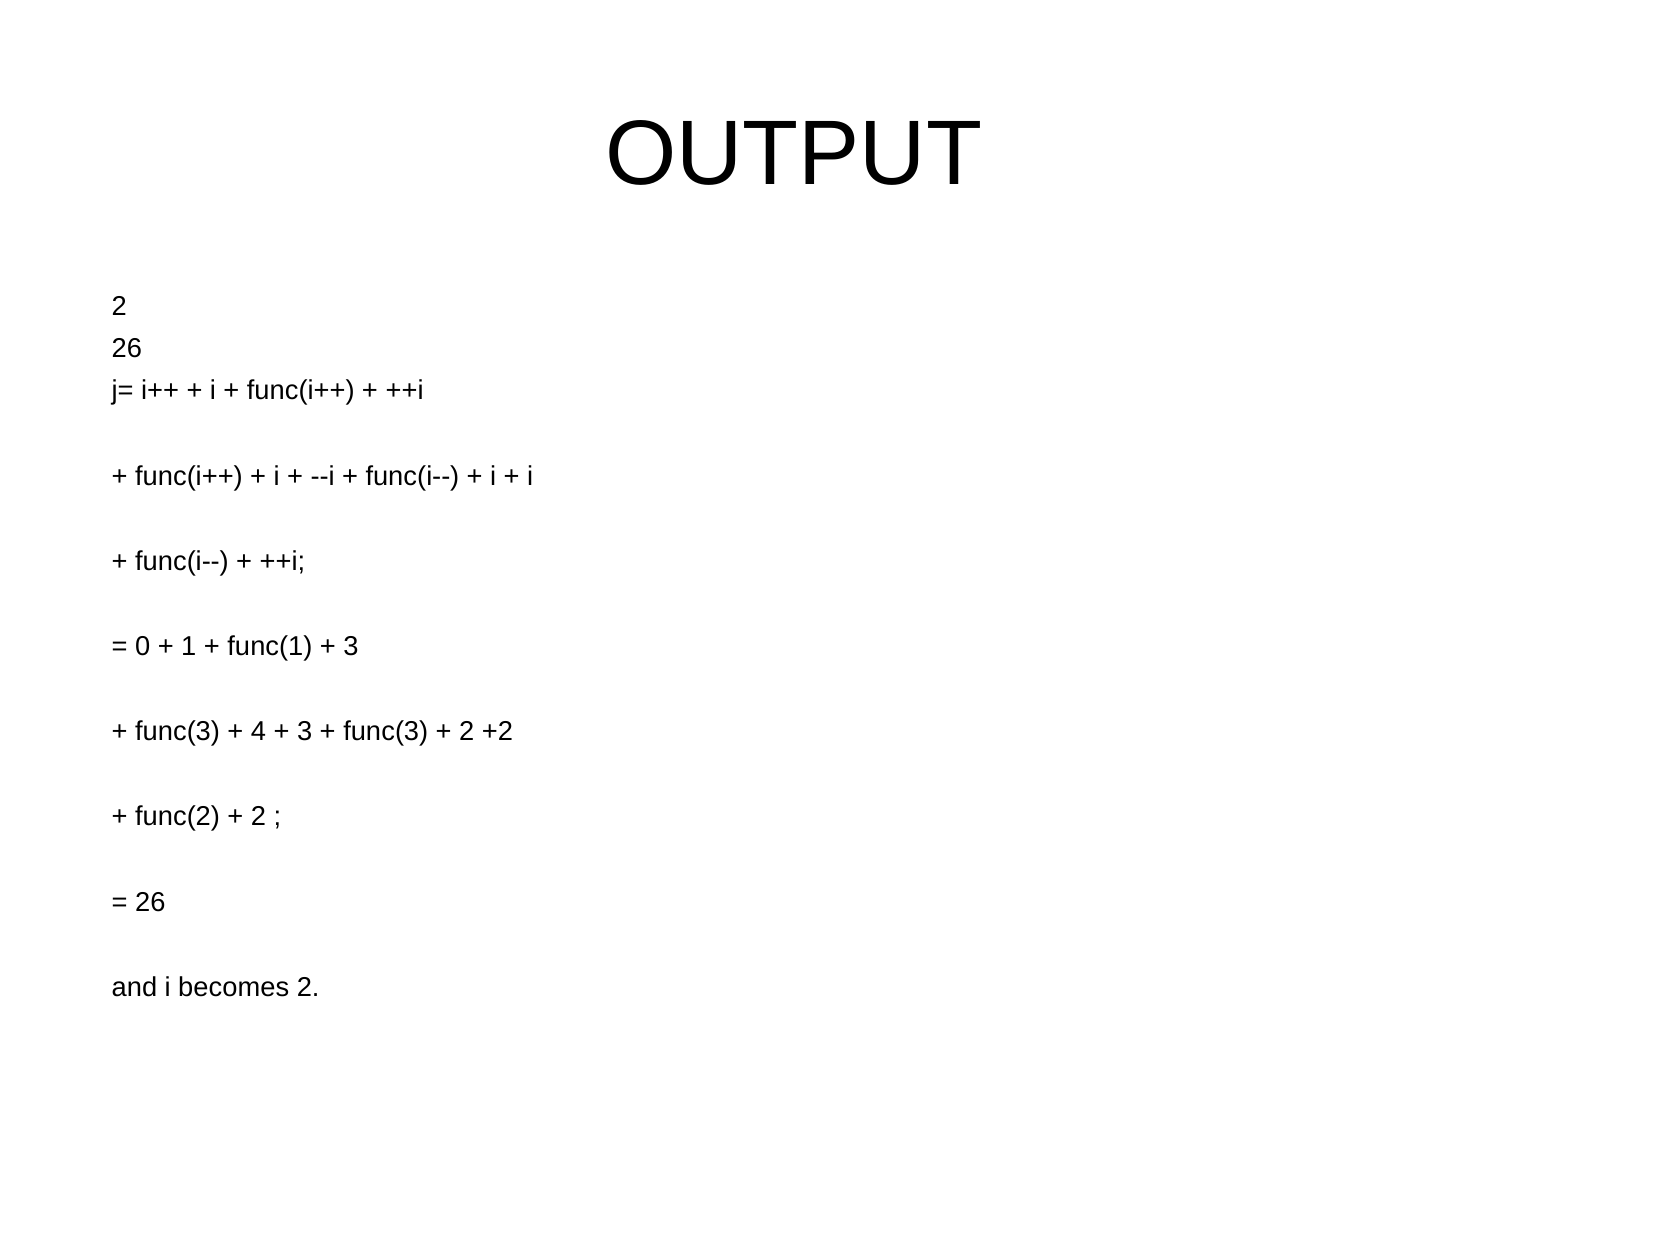

# OUTPUT
2
26
j= i++ + i + func(i++) + ++i
+ func(i++) + i + --i + func(i--) + i + i
+ func(i--) + ++i;
= 0 + 1 + func(1) + 3
+ func(3) + 4 + 3 + func(3) + 2 +2
+ func(2) + 2 ;
= 26
and i becomes 2.